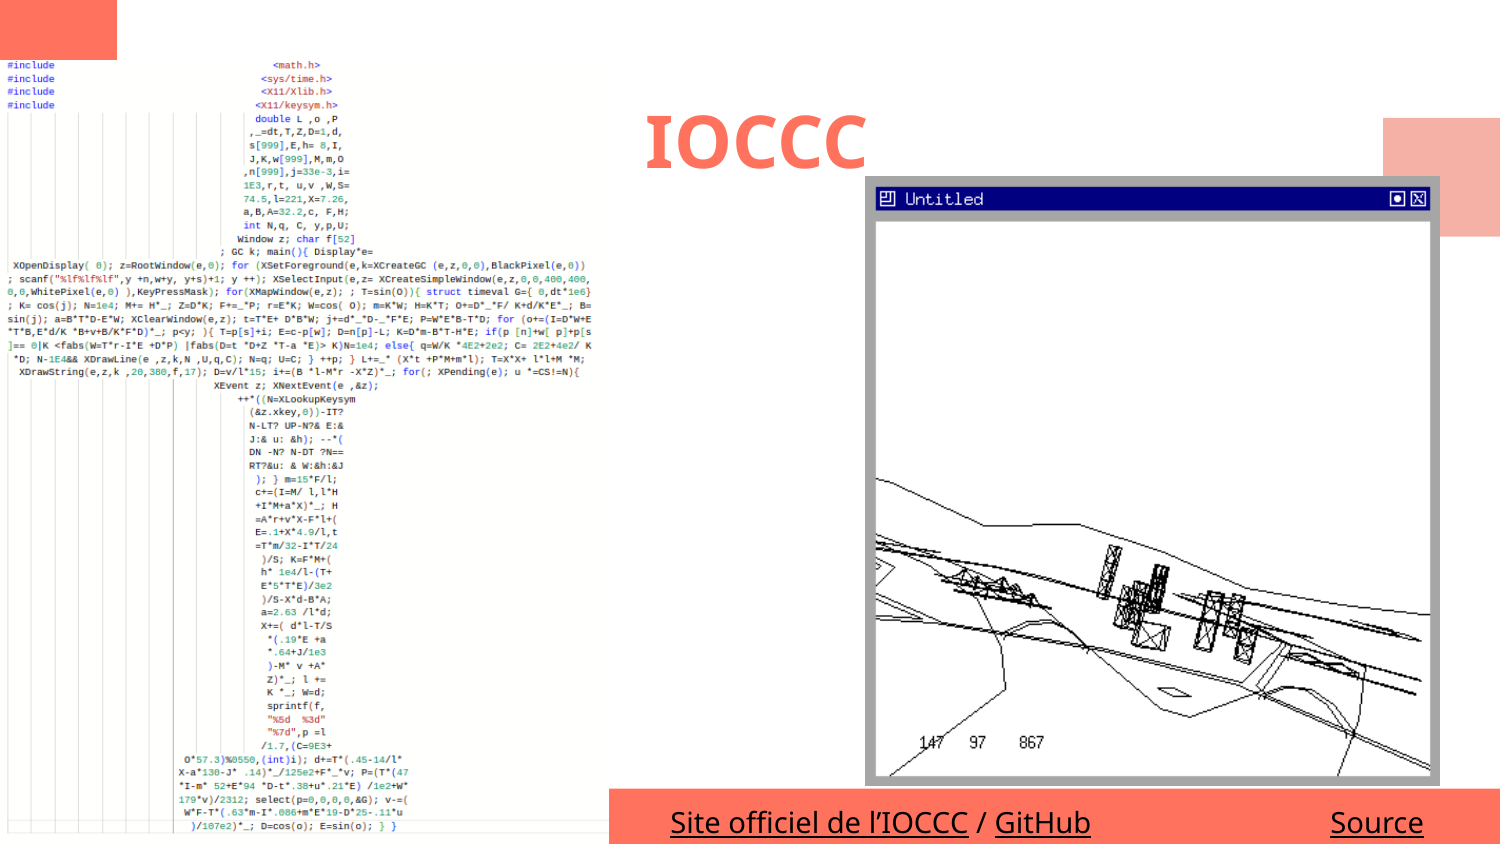

# IOCCC
Site officiel de l’IOCCC / GitHub
Source